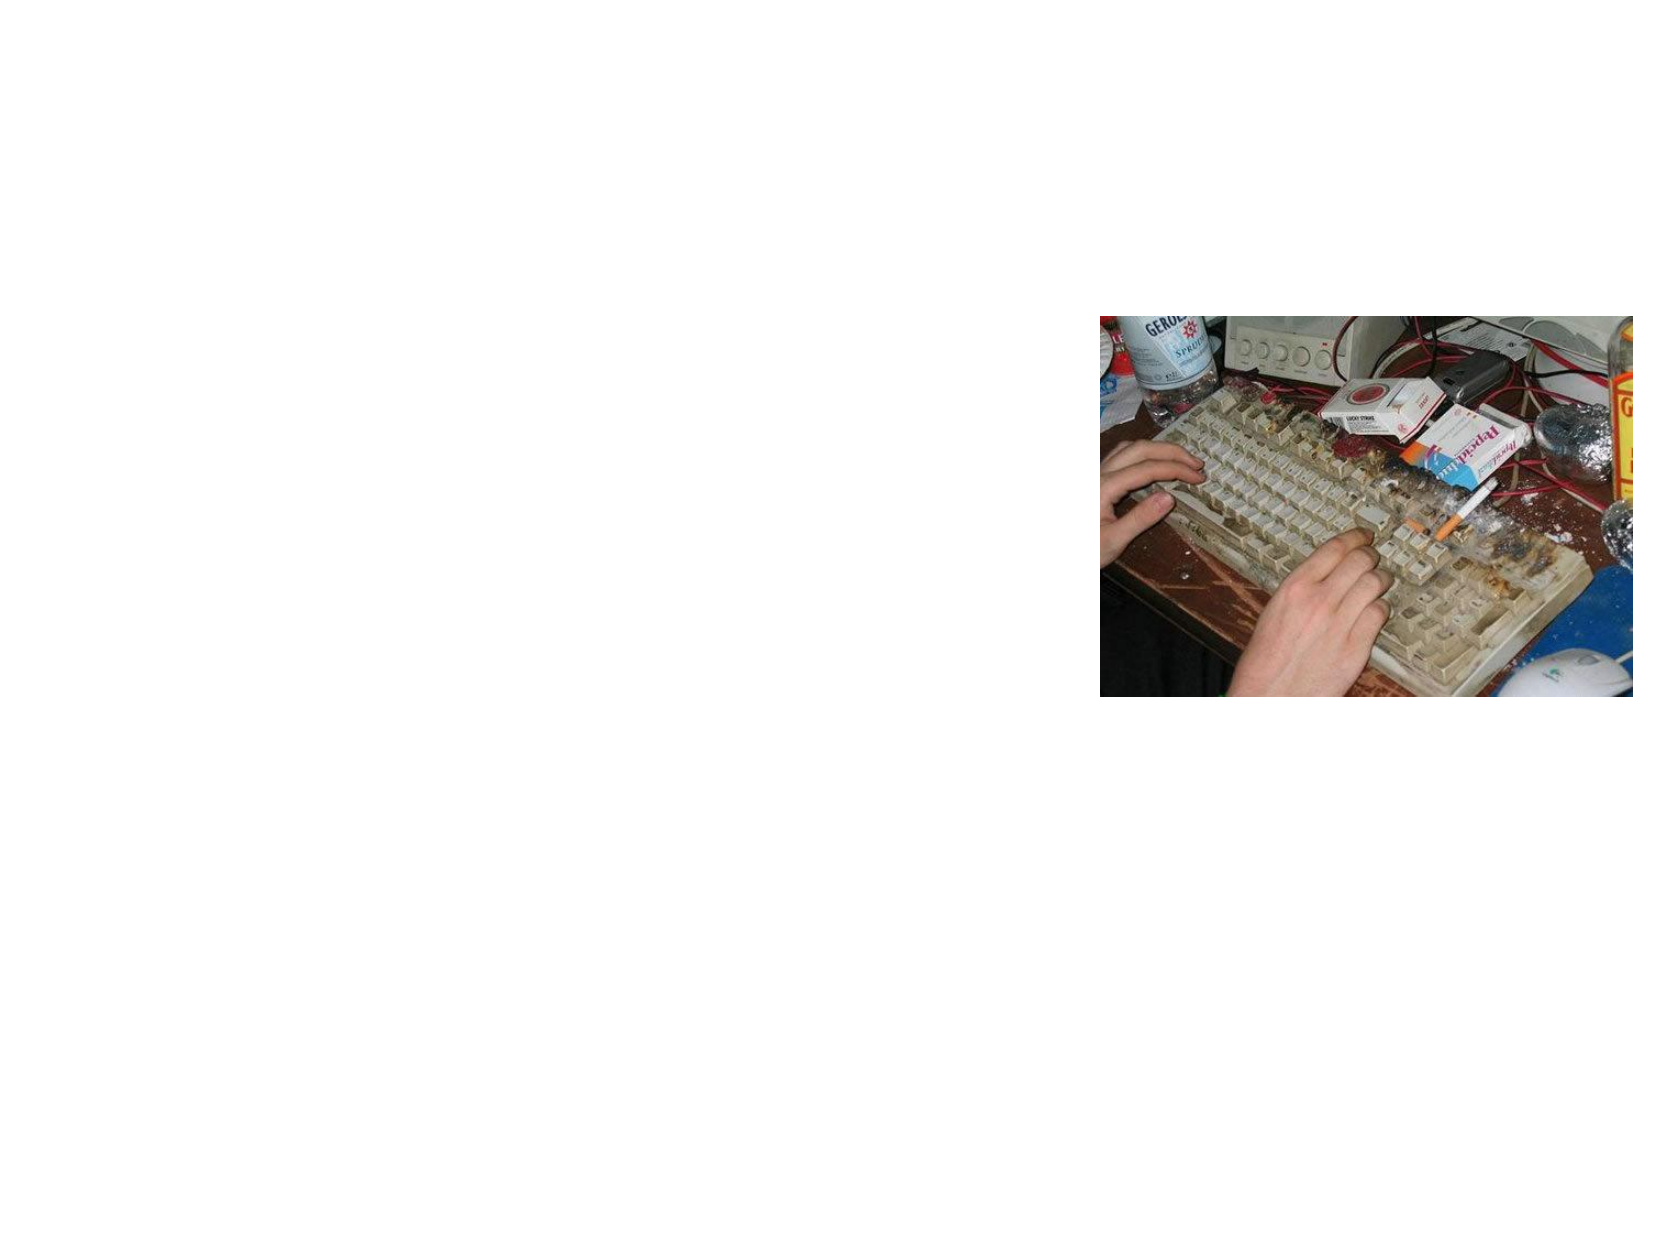

# Criação de scripts
É possível criar scripts em bash, e
executá-los a partir da linha de comando.
Existem inclusive instruções condicionais
e loops. Exemplos:
#!/bin/sh
# isso é um comentário
if [ $UID -eq 0 ] #precisa dos espaços dentro
                  #dos colchetes!
then
  echo "Ola root!"
fi